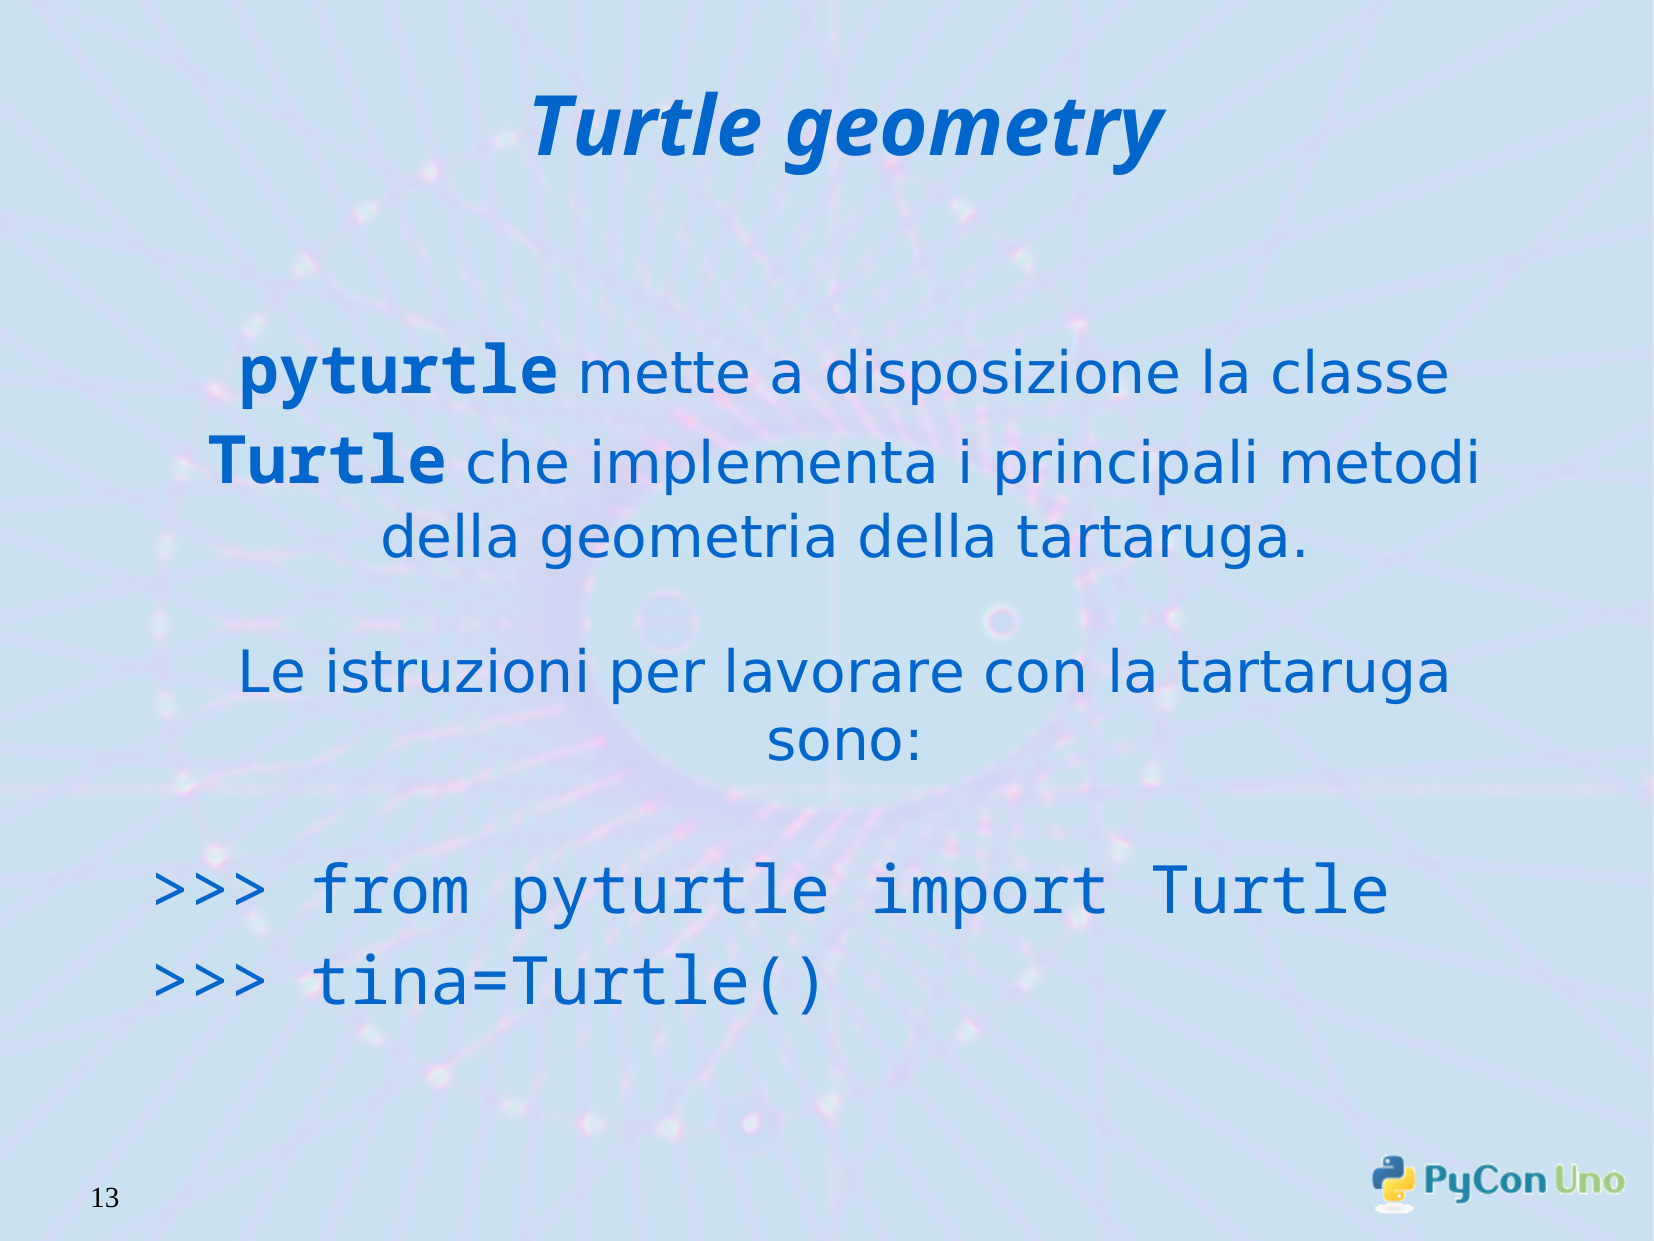

# Turtle geometry
pyturtle mette a disposizione la classe Turtle che implementa i principali metodi della geometria della tartaruga.
Le istruzioni per lavorare con la tartaruga sono:
>>> from pyturtle import Turtle
>>> tina=Turtle()
13